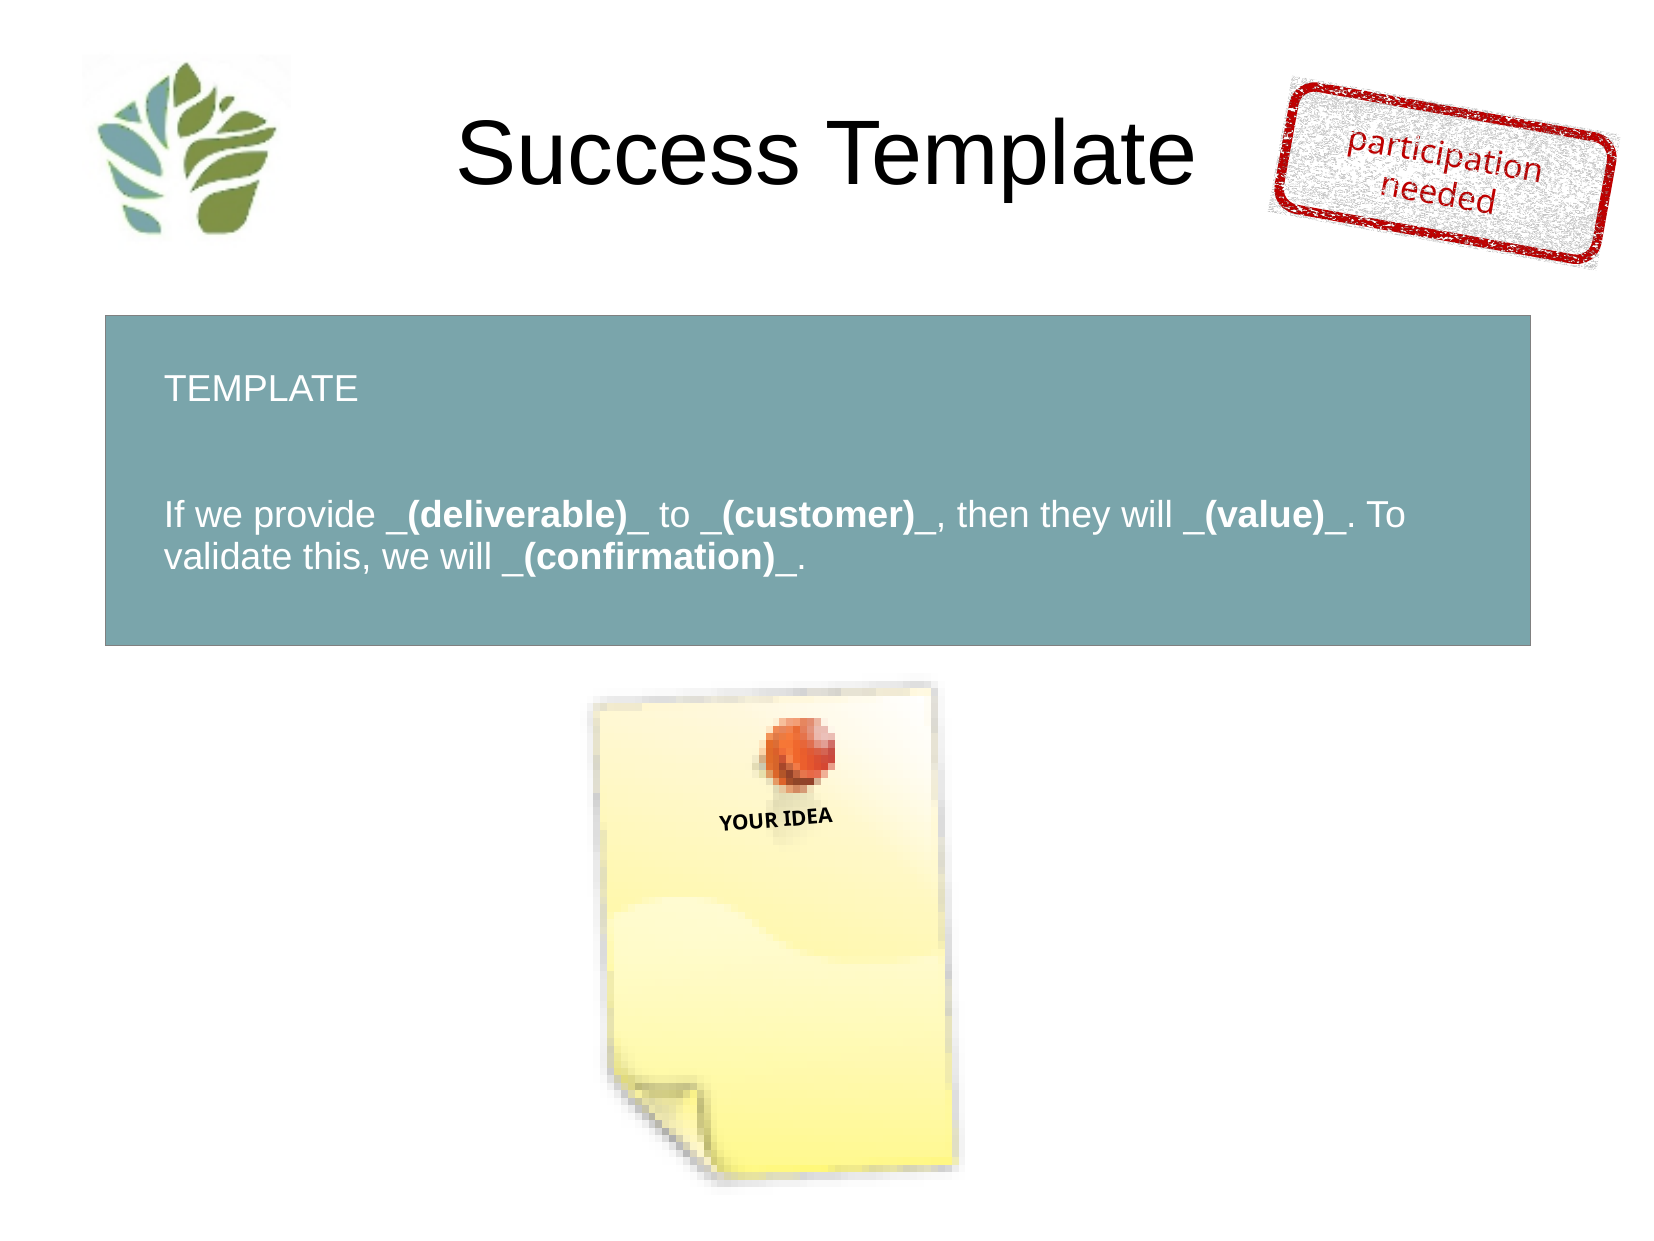

# Success Template
participation
needed
Success
If we provide (a free gardening starter kit for new customers) to (Green Green Garden customers), then they will (reduce the number of customer returns for products that were found to be the "wrong product").
TEMPLATE
If we provide _(deliverable)_ to _(customer)_, then they will _(value)_. To validate this, we will _(confirmation)_.
YOUR IDEA